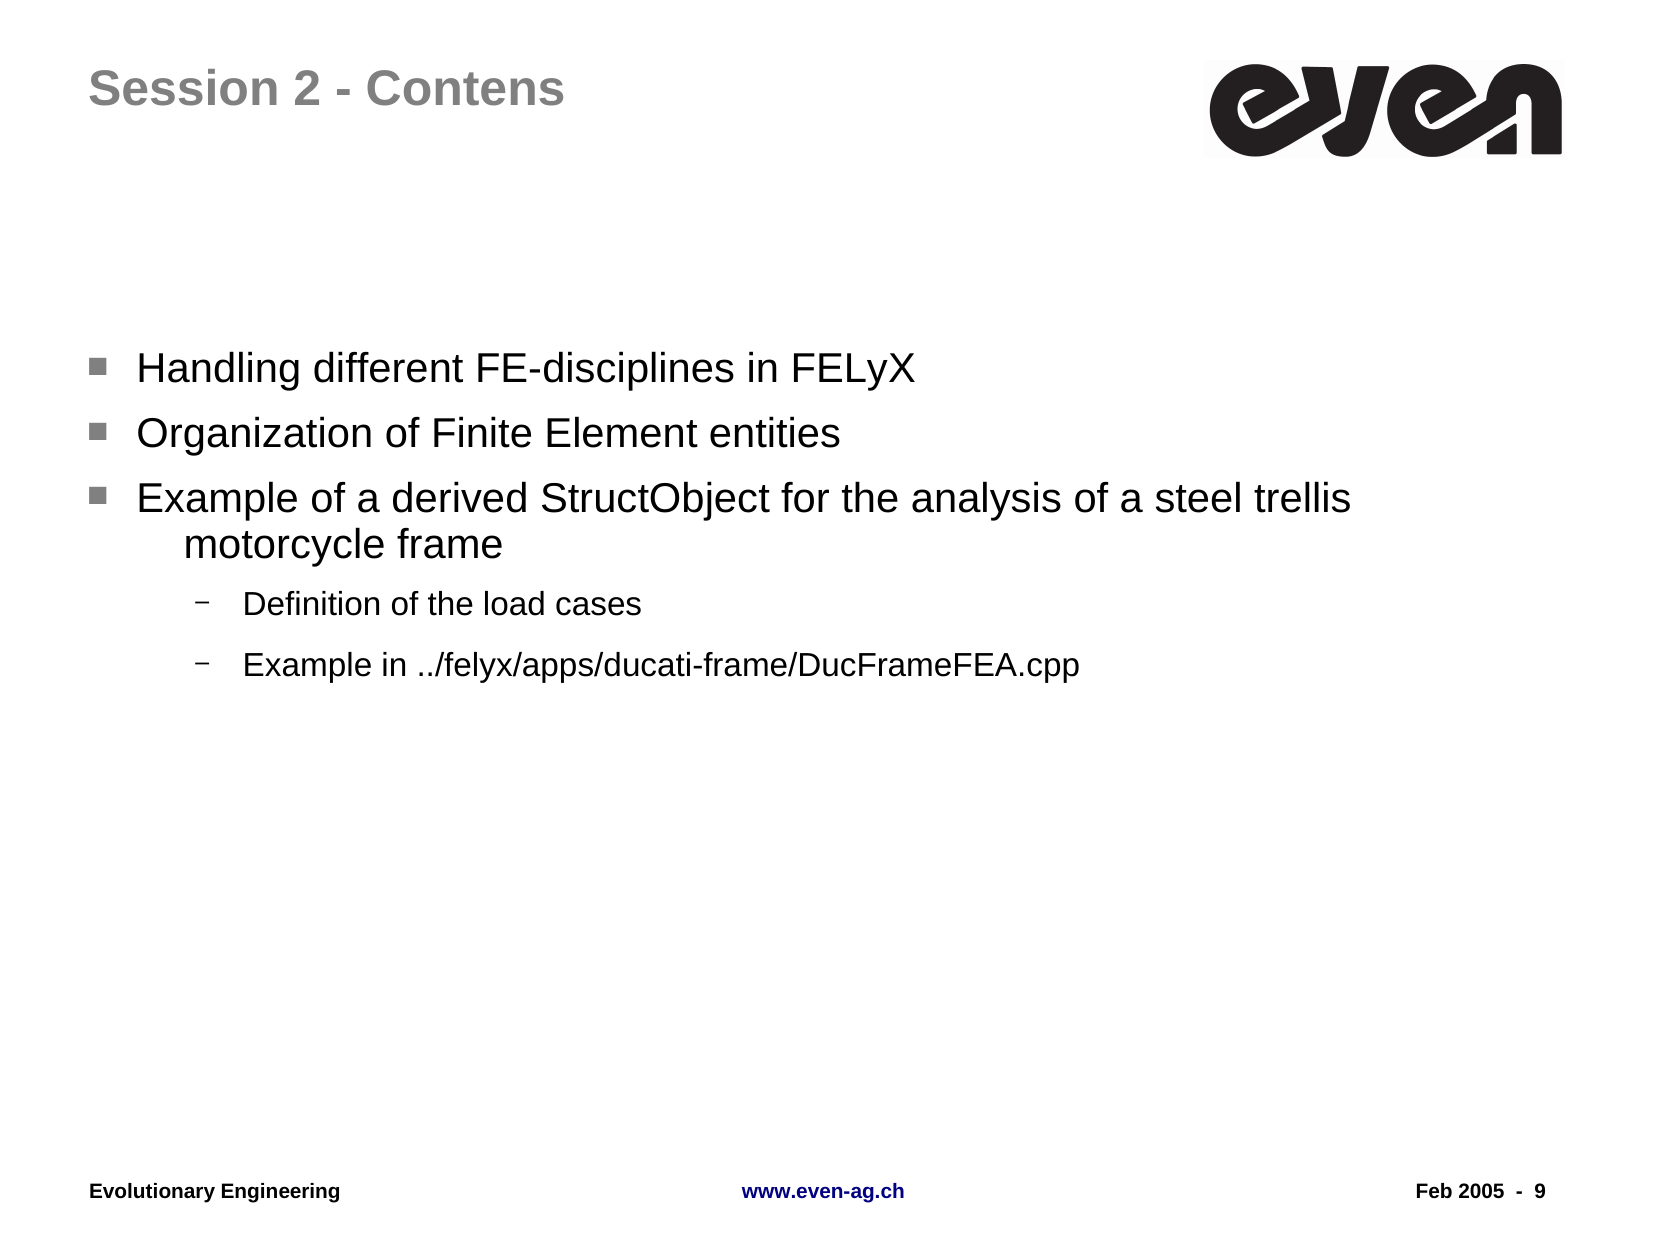

# Session 2 - Contens
Handling different FE-disciplines in FELyX
Organization of Finite Element entities
Example of a derived StructObject for the analysis of a steel trellis motorcycle frame
Definition of the load cases
Example in ../felyx/apps/ducati-frame/DucFrameFEA.cpp